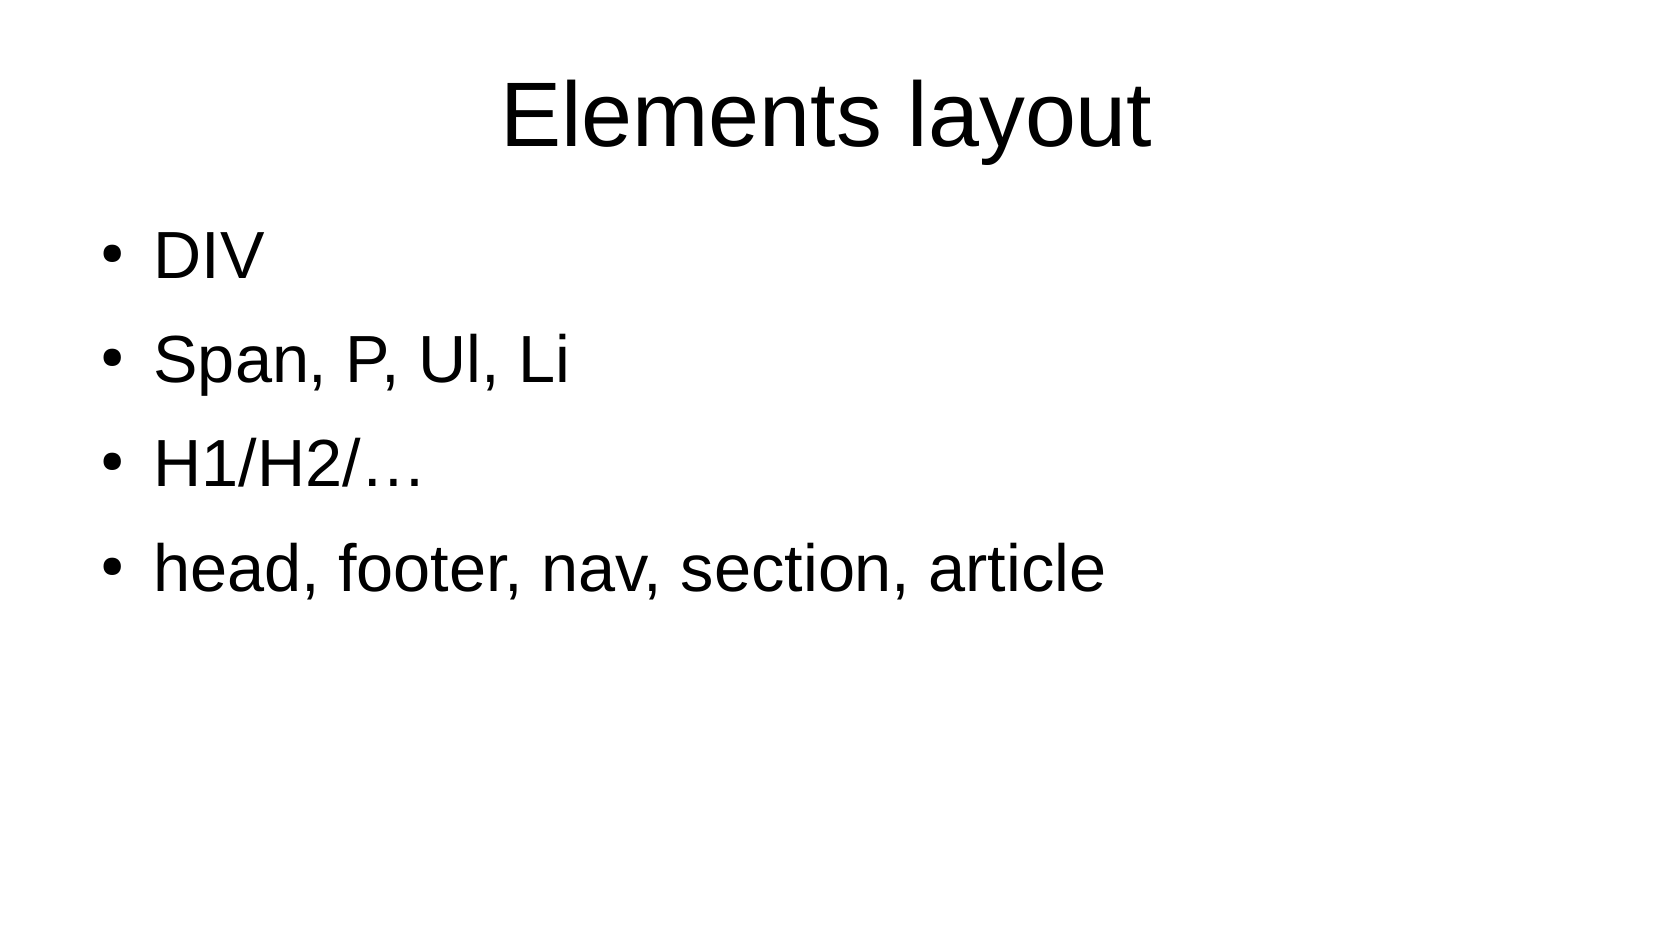

# Elements layout
DIV
Span, P, Ul, Li
H1/H2/…
head, footer, nav, section, article